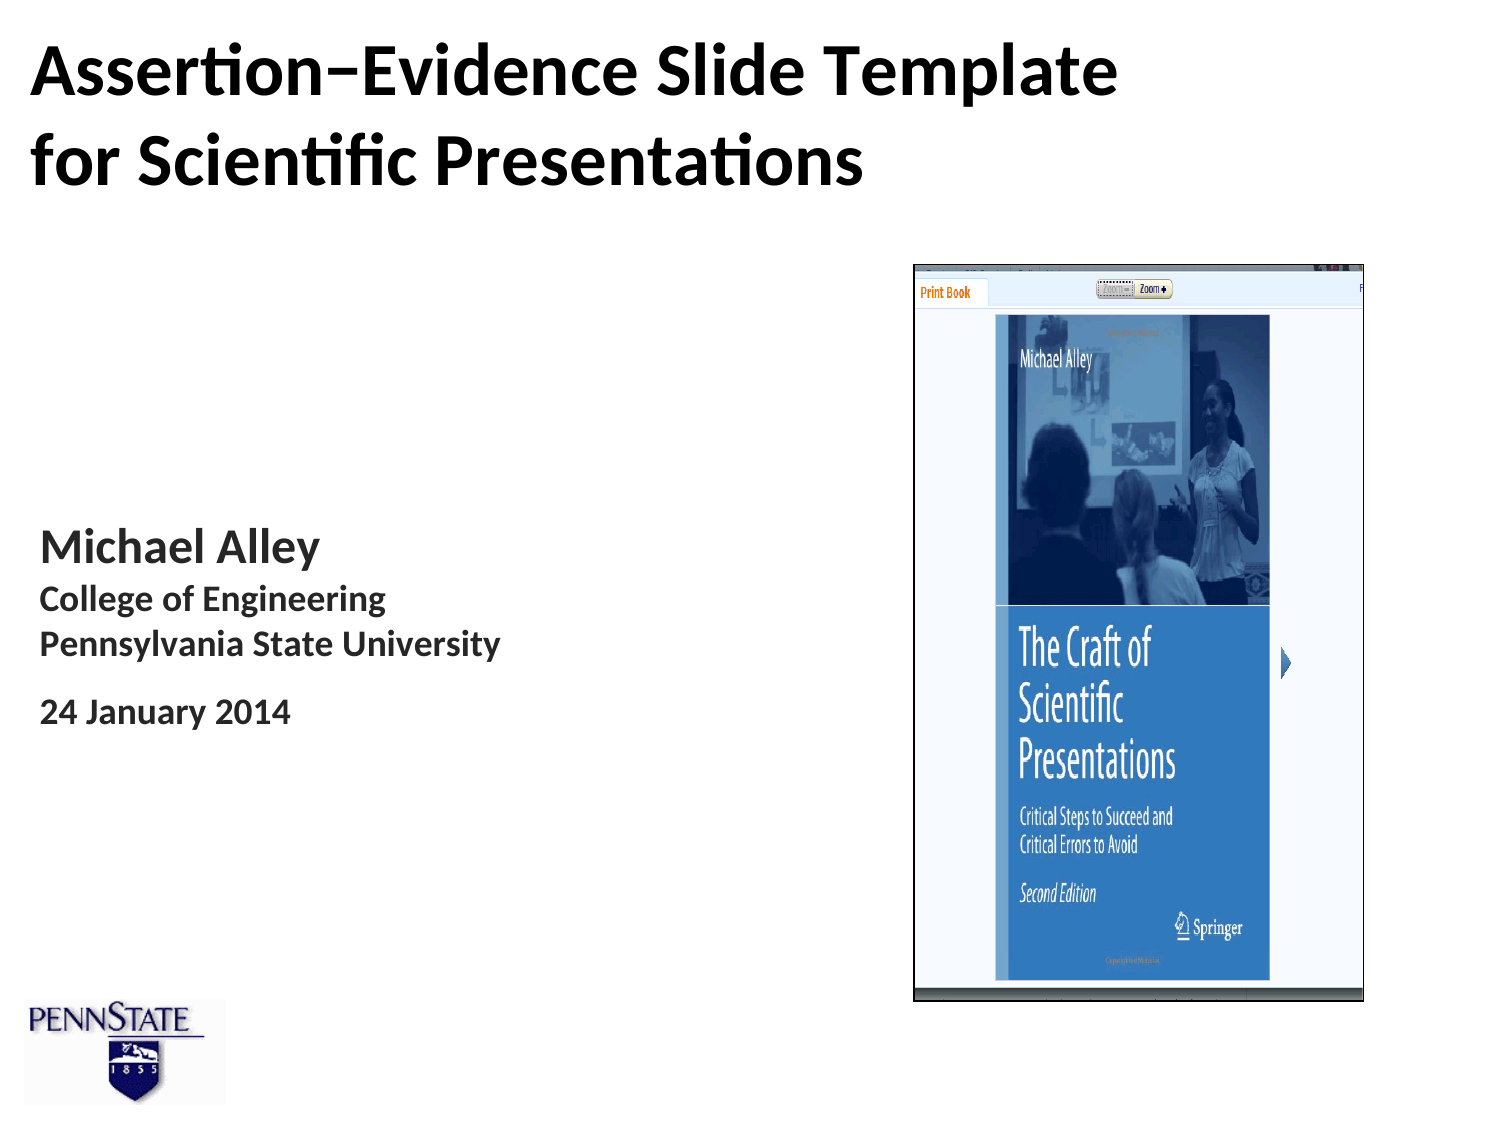

Assertion−Evidence Slide Template
for Scientific Presentations
Michael Alley
College of Engineering
Pennsylvania State University
24 January 2014